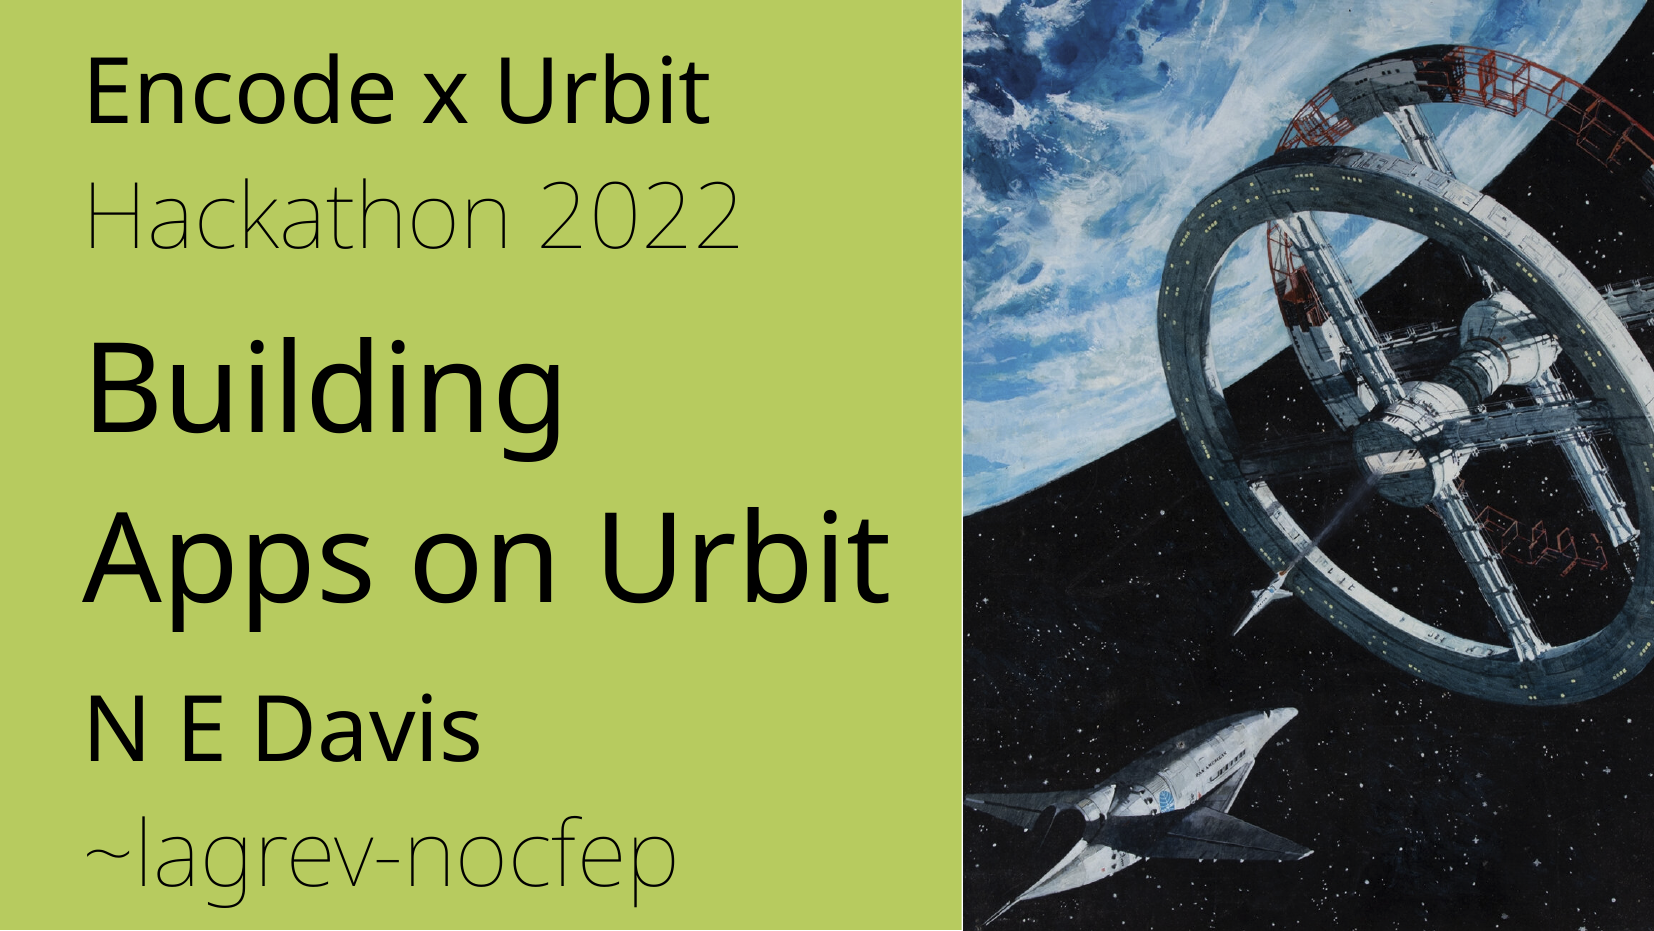

Encode x Urbit
Hackathon 2022
# Building Apps on Urbit
N E Davis
~lagrev-nocfep